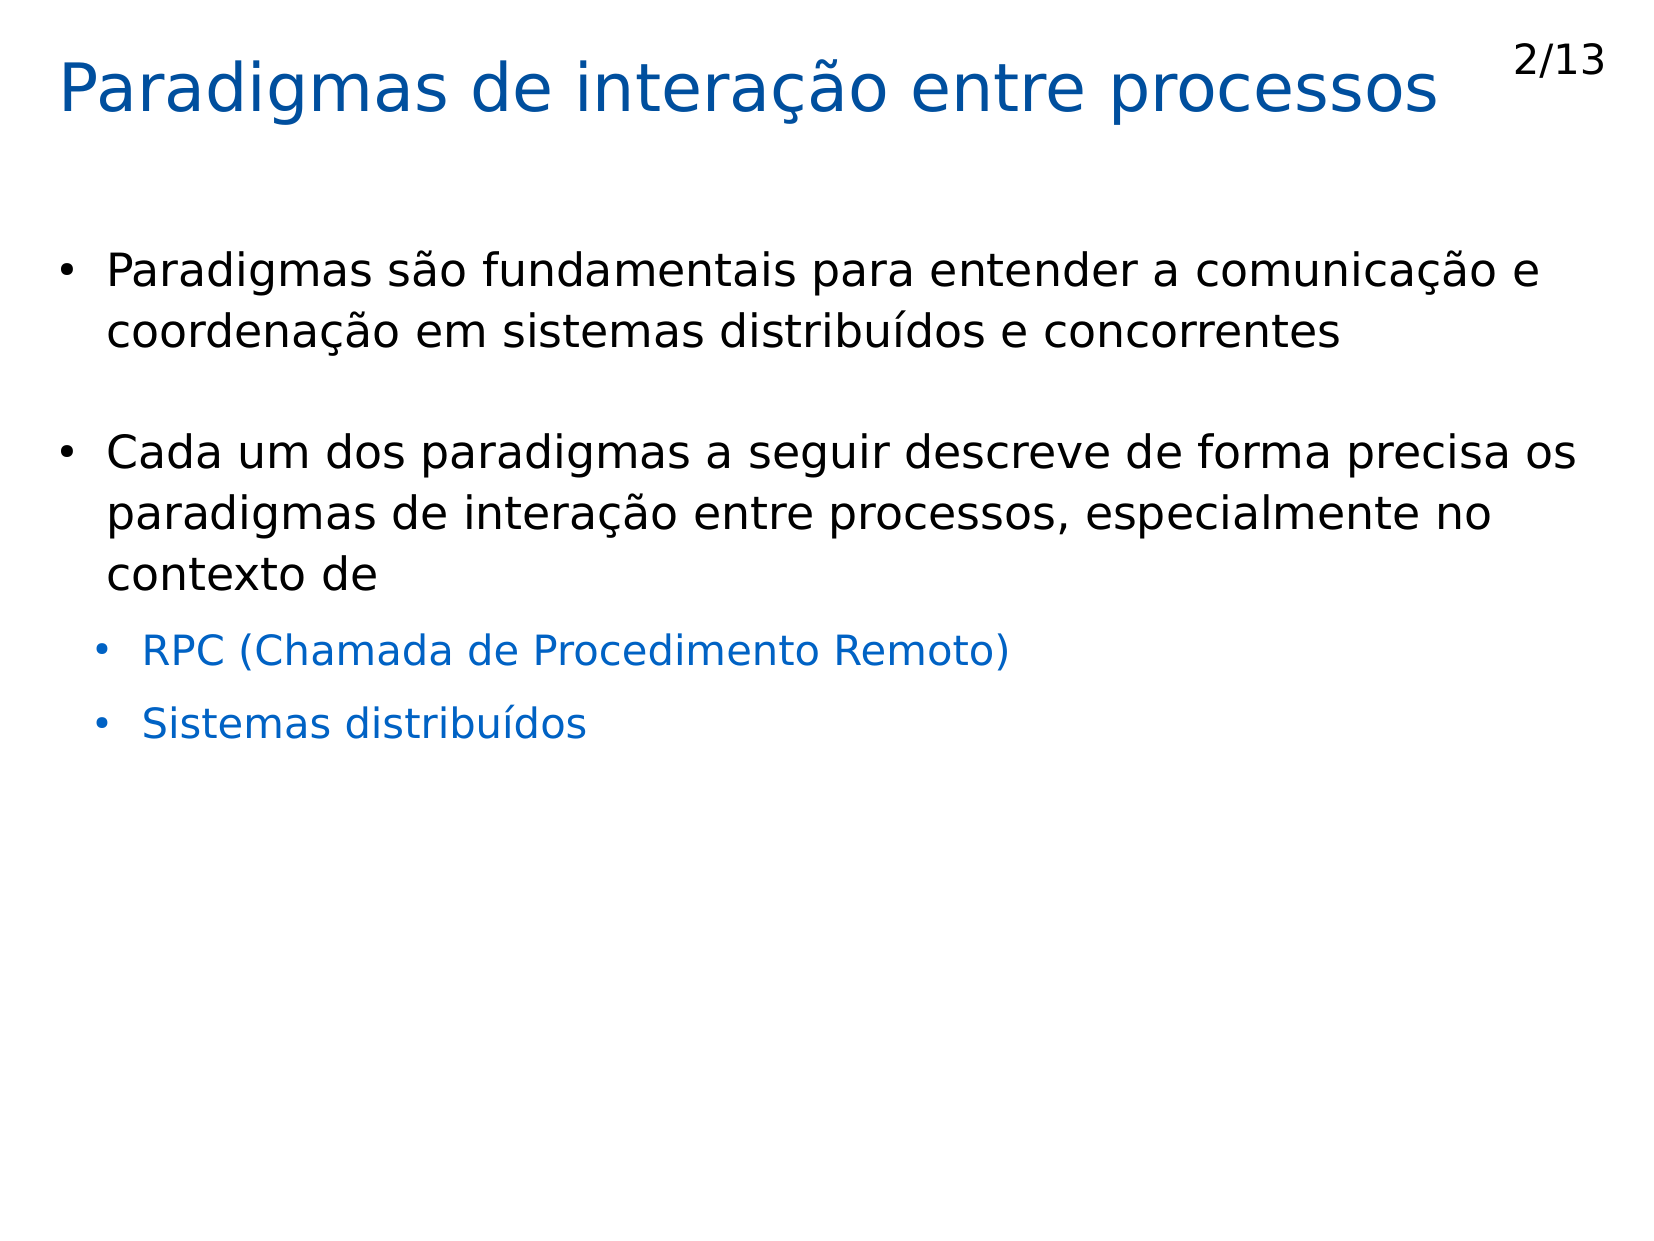

# Paradigmas de interação entre processos
2
Paradigmas são fundamentais para entender a comunicação e coordenação em sistemas distribuídos e concorrentes
Cada um dos paradigmas a seguir descreve de forma precisa os paradigmas de interação entre processos, especialmente no contexto de
RPC (Chamada de Procedimento Remoto)
Sistemas distribuídos